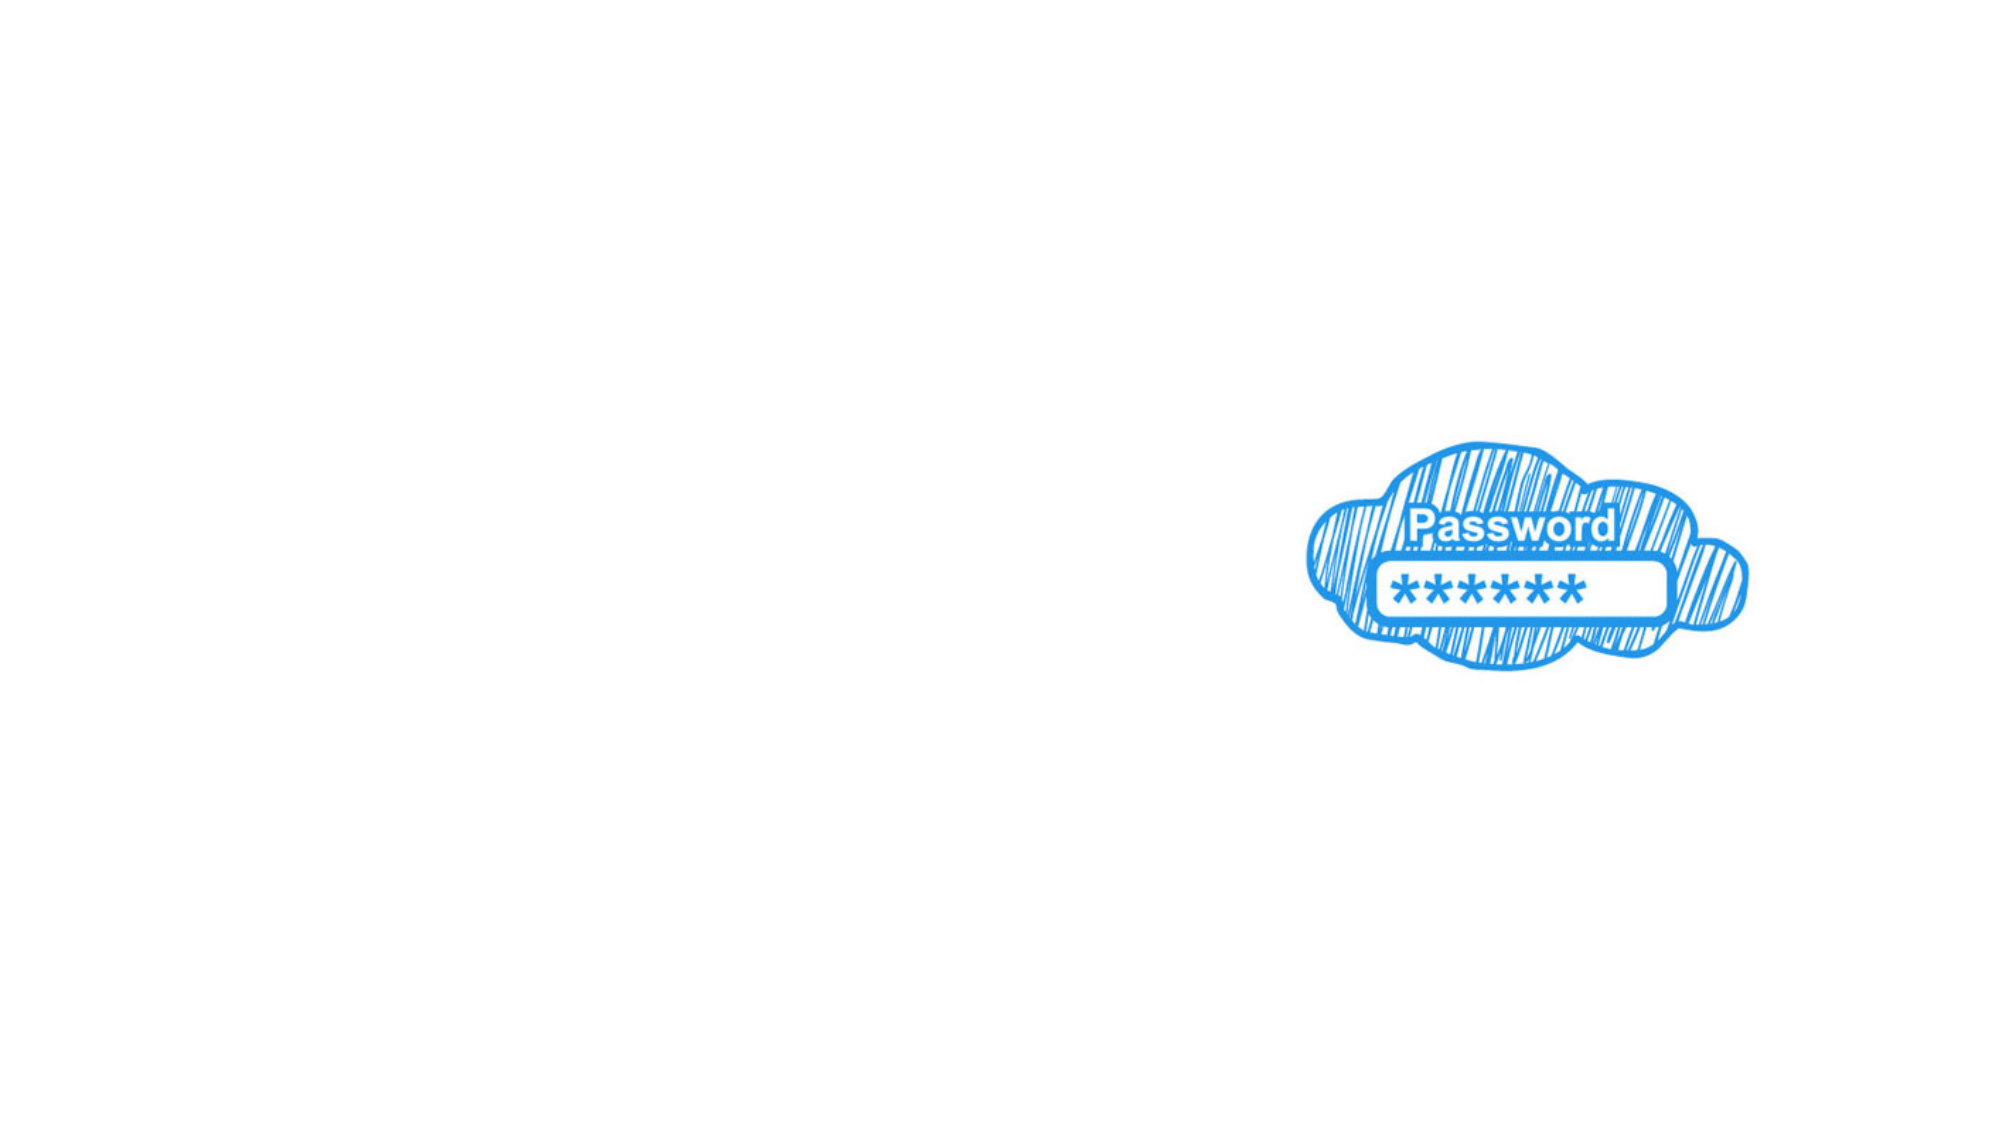

# To combat the hijacking
Ensure with the service providers for trustworthy employees who access the servers at data centers
Possess a stringent authentication for the cloud app users
Have a regular and secure backup of the data to prevent loss of data
The IP addresses must be restricted for cloud applications access so that the users use only corporate networks
The users must have multi-factor authentication like static password and dynamic one-time password delivered through tokens, biometrics, or other means.
The sensitive data must be encrypted before it gets transferred to cloud environment.